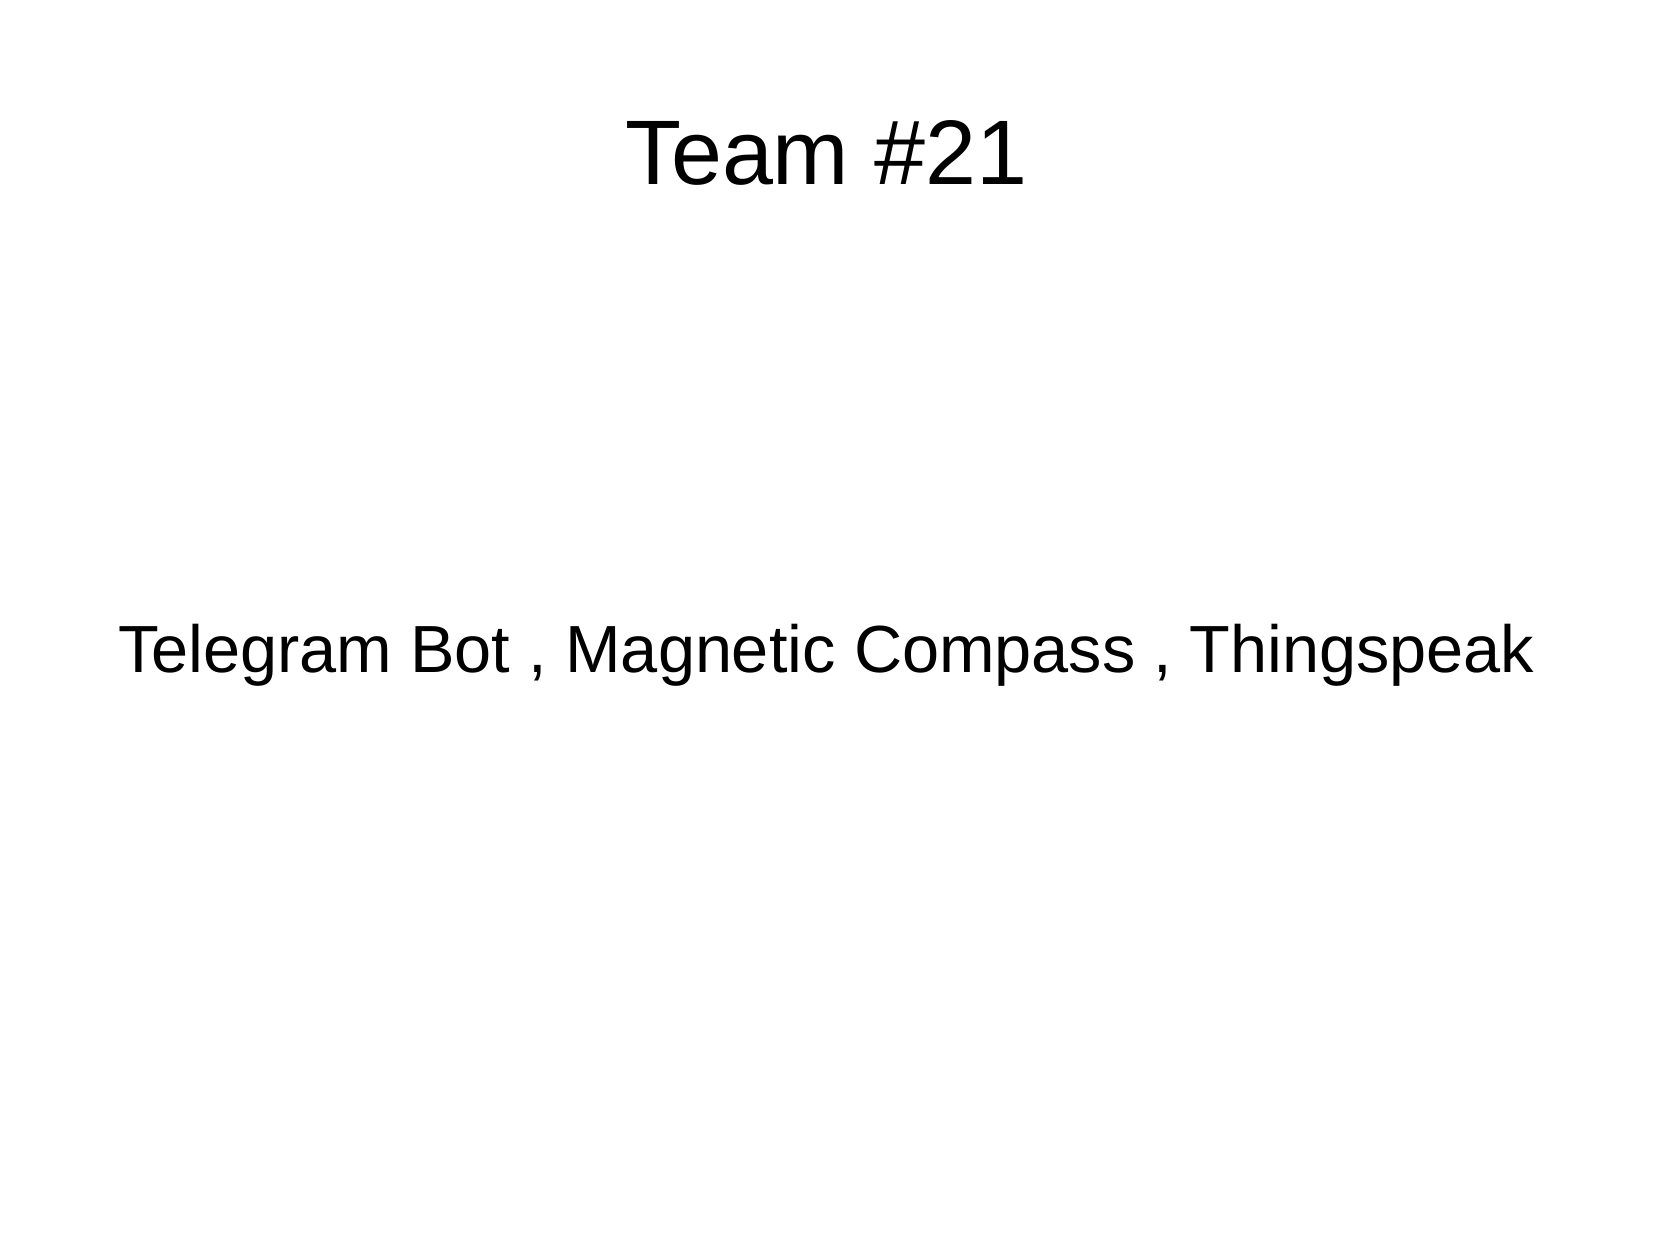

# Team #21
Telegram Bot , Magnetic Compass , Thingspeak